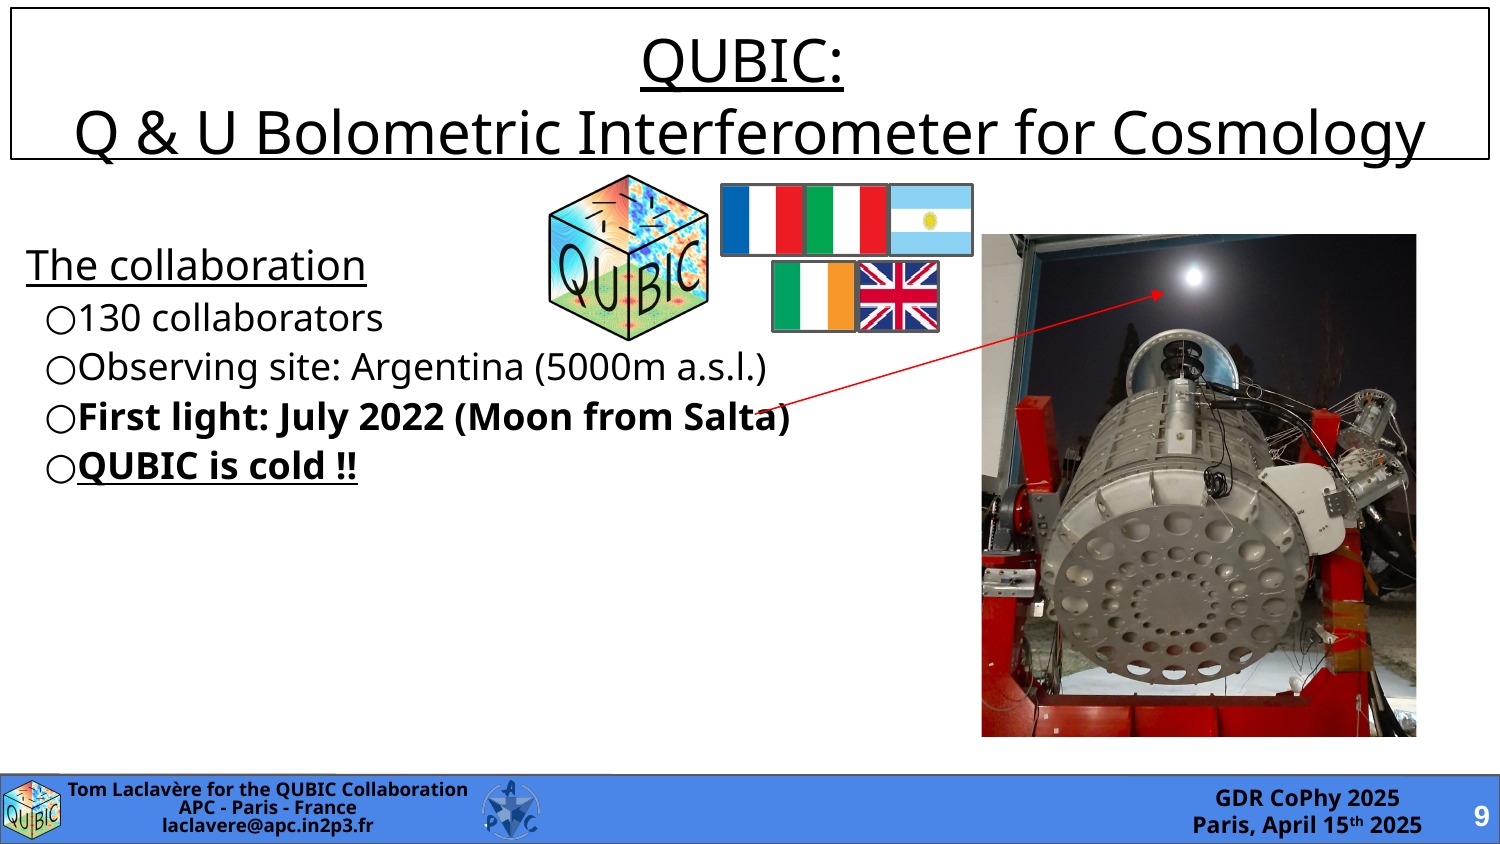

# QUBIC: Q & U Bolometric Interferometer for Cosmology
The collaboration
130 collaborators
Observing site: Argentina (5000m a.s.l.)
First light: July 2022 (Moon from Salta)
QUBIC is cold !!